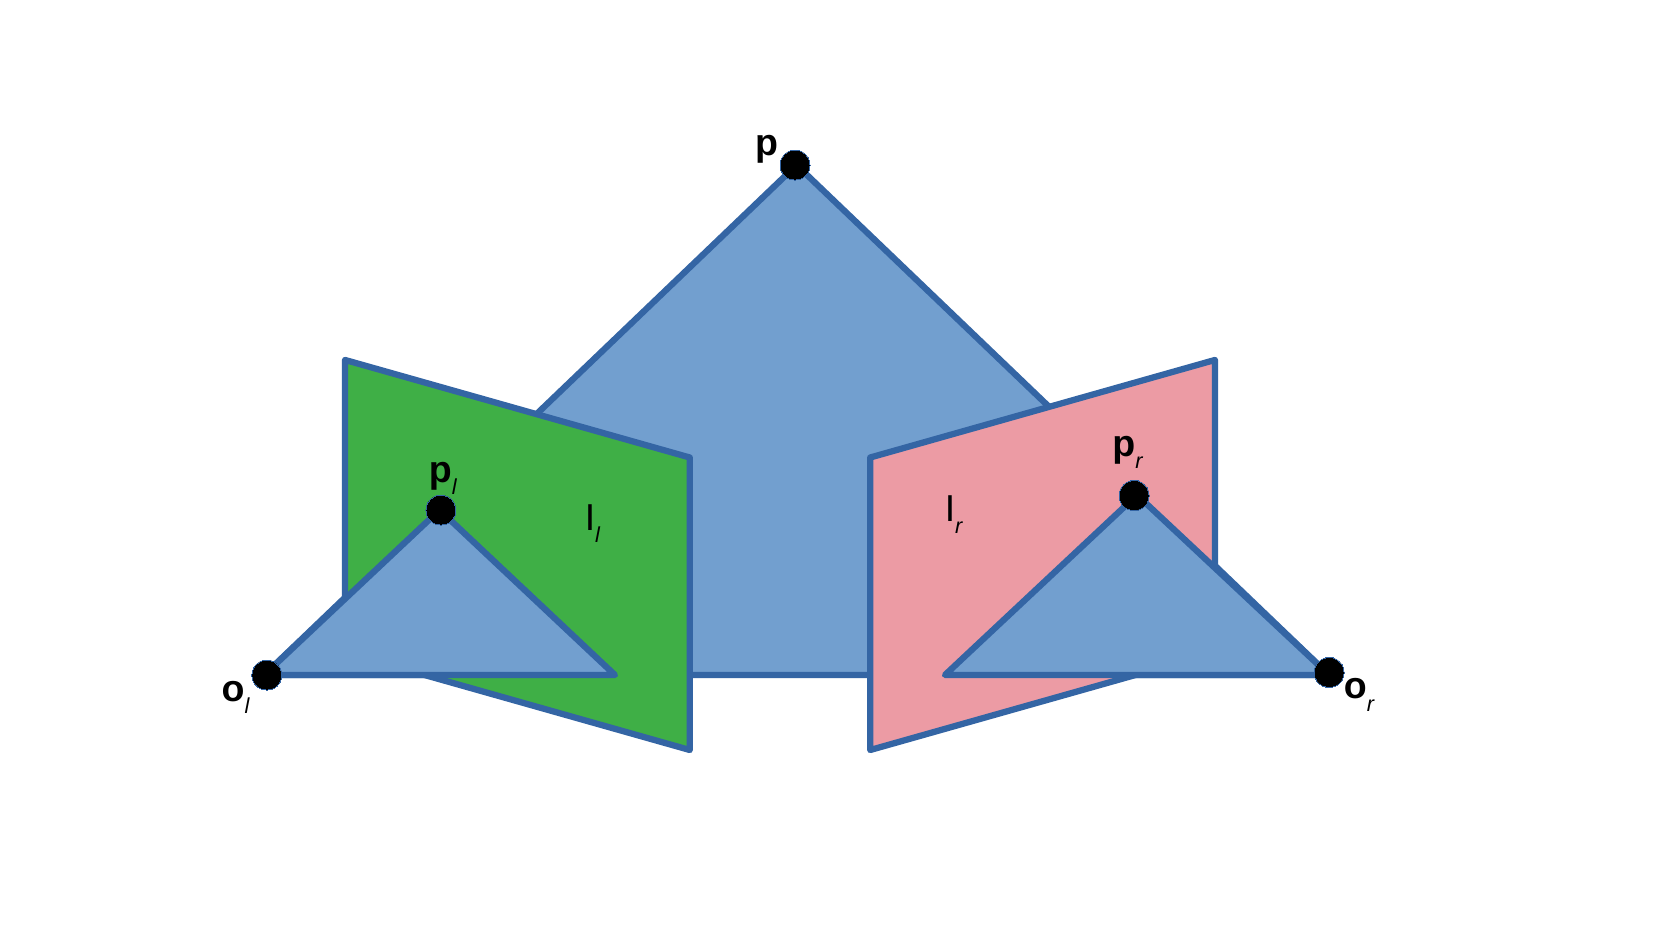

p
pr
pl
Ir
Il
or
ol